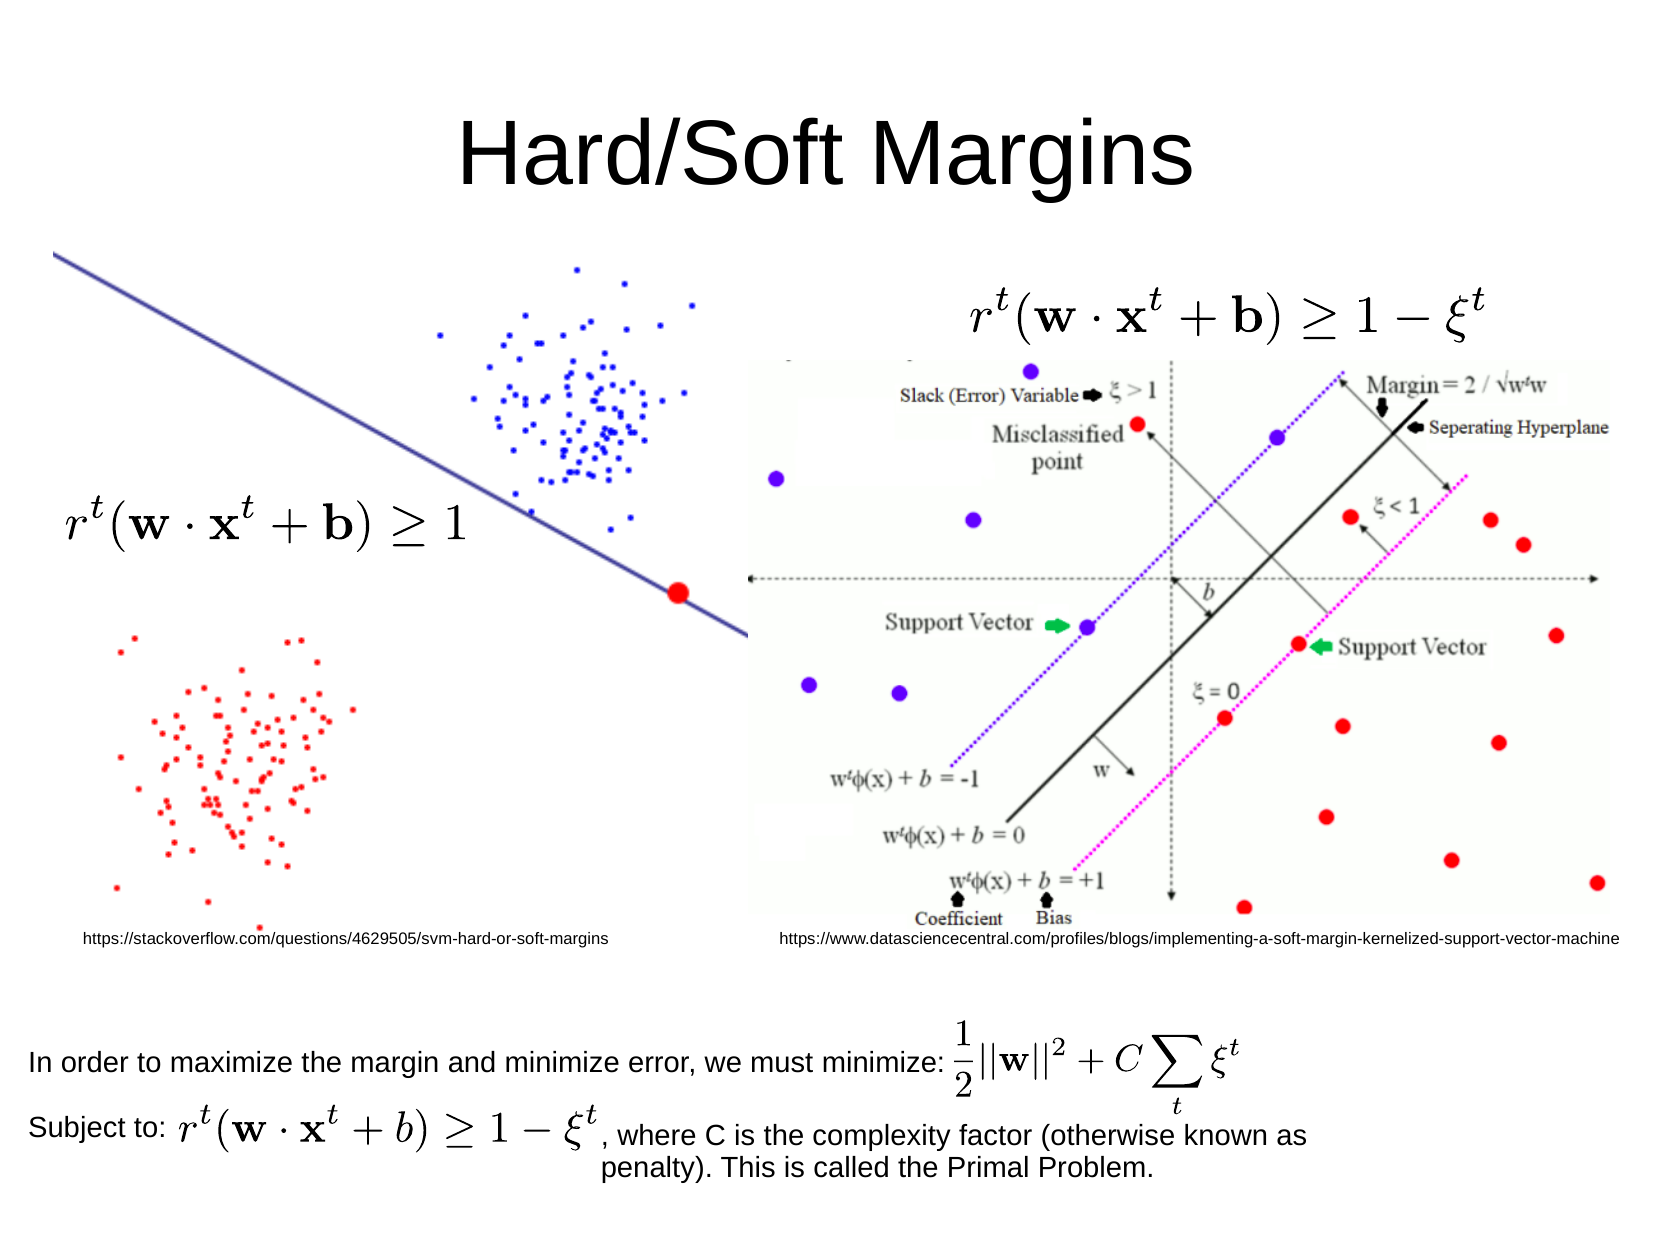

# Hard/Soft Margins
https://stackoverflow.com/questions/4629505/svm-hard-or-soft-margins
https://www.datasciencecentral.com/profiles/blogs/implementing-a-soft-margin-kernelized-support-vector-machine
In order to maximize the margin and minimize error, we must minimize:
Subject to:
, where C is the complexity factor (otherwise known as penalty). This is called the Primal Problem.